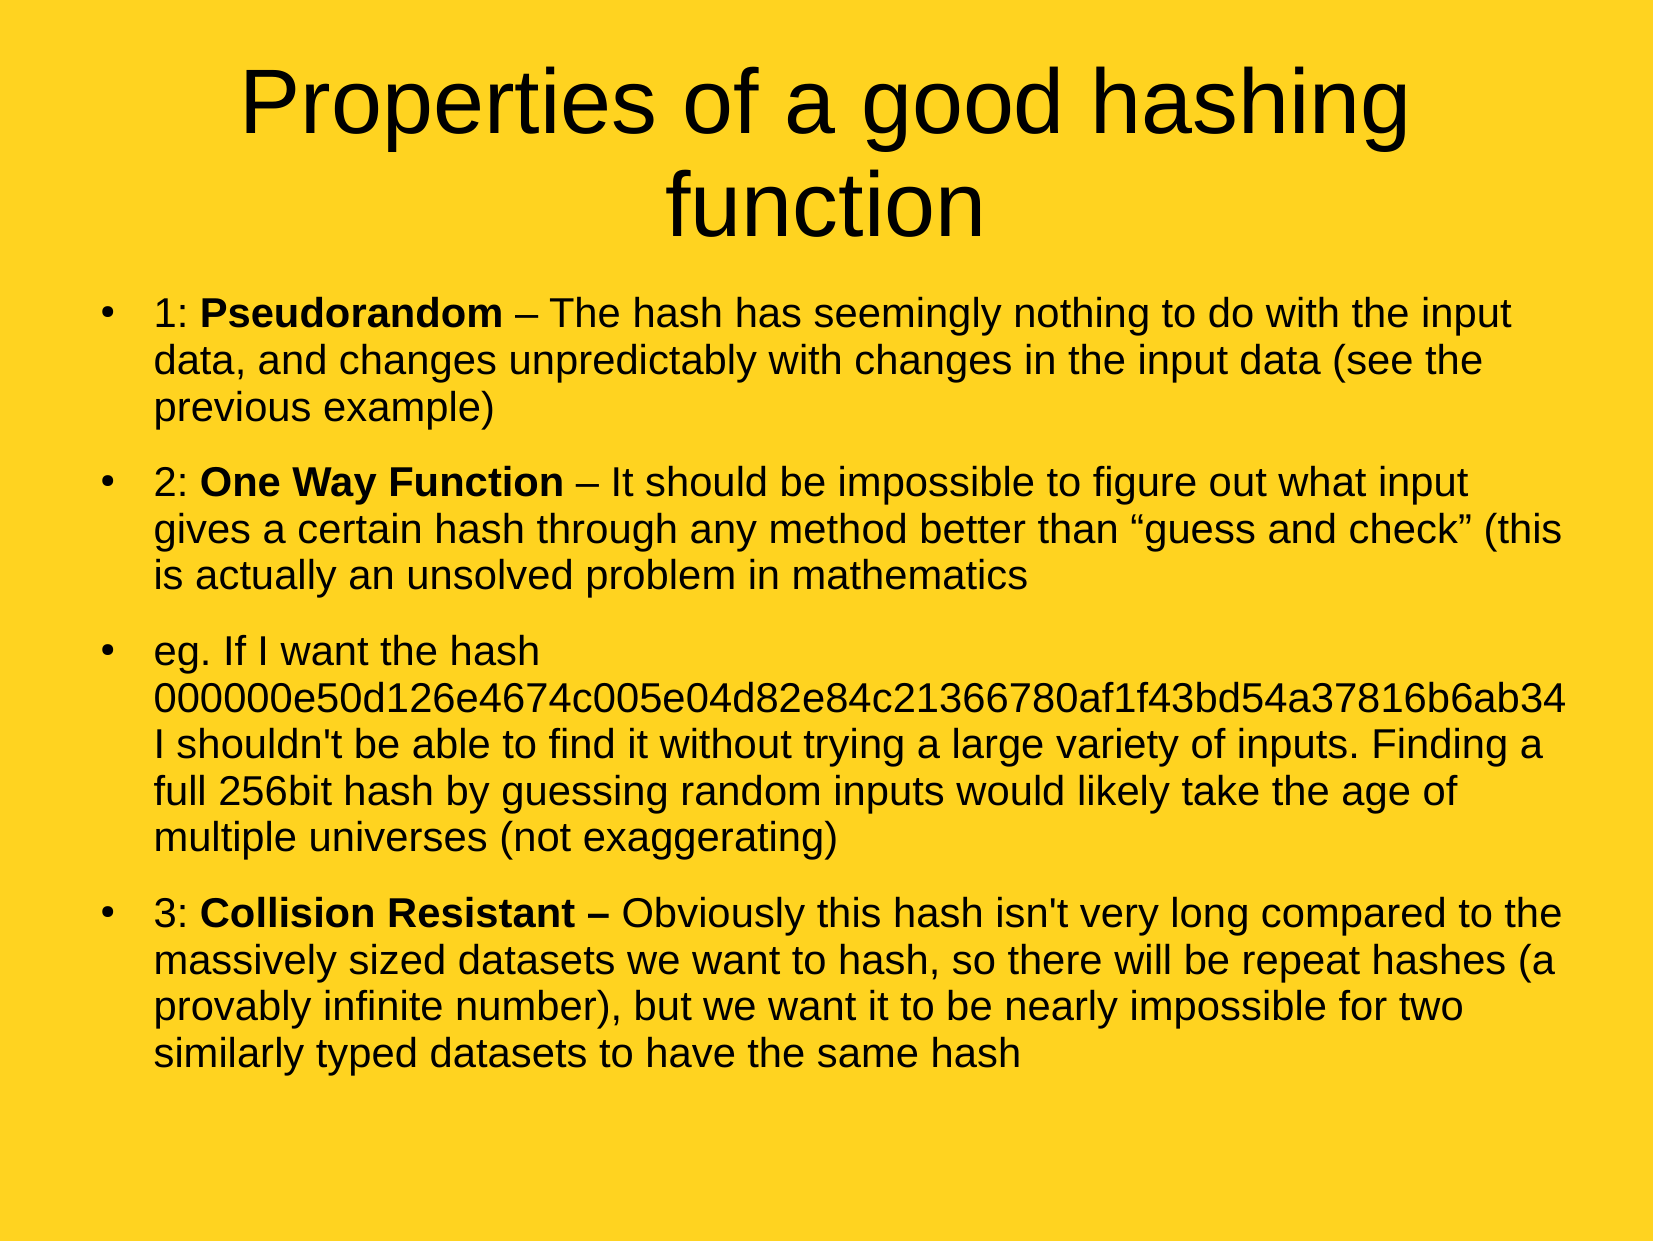

# Properties of a good hashing function
1: Pseudorandom – The hash has seemingly nothing to do with the input data, and changes unpredictably with changes in the input data (see the previous example)
2: One Way Function – It should be impossible to figure out what input gives a certain hash through any method better than “guess and check” (this is actually an unsolved problem in mathematics
eg. If I want the hash 000000e50d126e4674c005e04d82e84c21366780af1f43bd54a37816b6ab34I shouldn't be able to find it without trying a large variety of inputs. Finding a full 256bit hash by guessing random inputs would likely take the age of multiple universes (not exaggerating)
3: Collision Resistant – Obviously this hash isn't very long compared to the massively sized datasets we want to hash, so there will be repeat hashes (a provably infinite number), but we want it to be nearly impossible for two similarly typed datasets to have the same hash